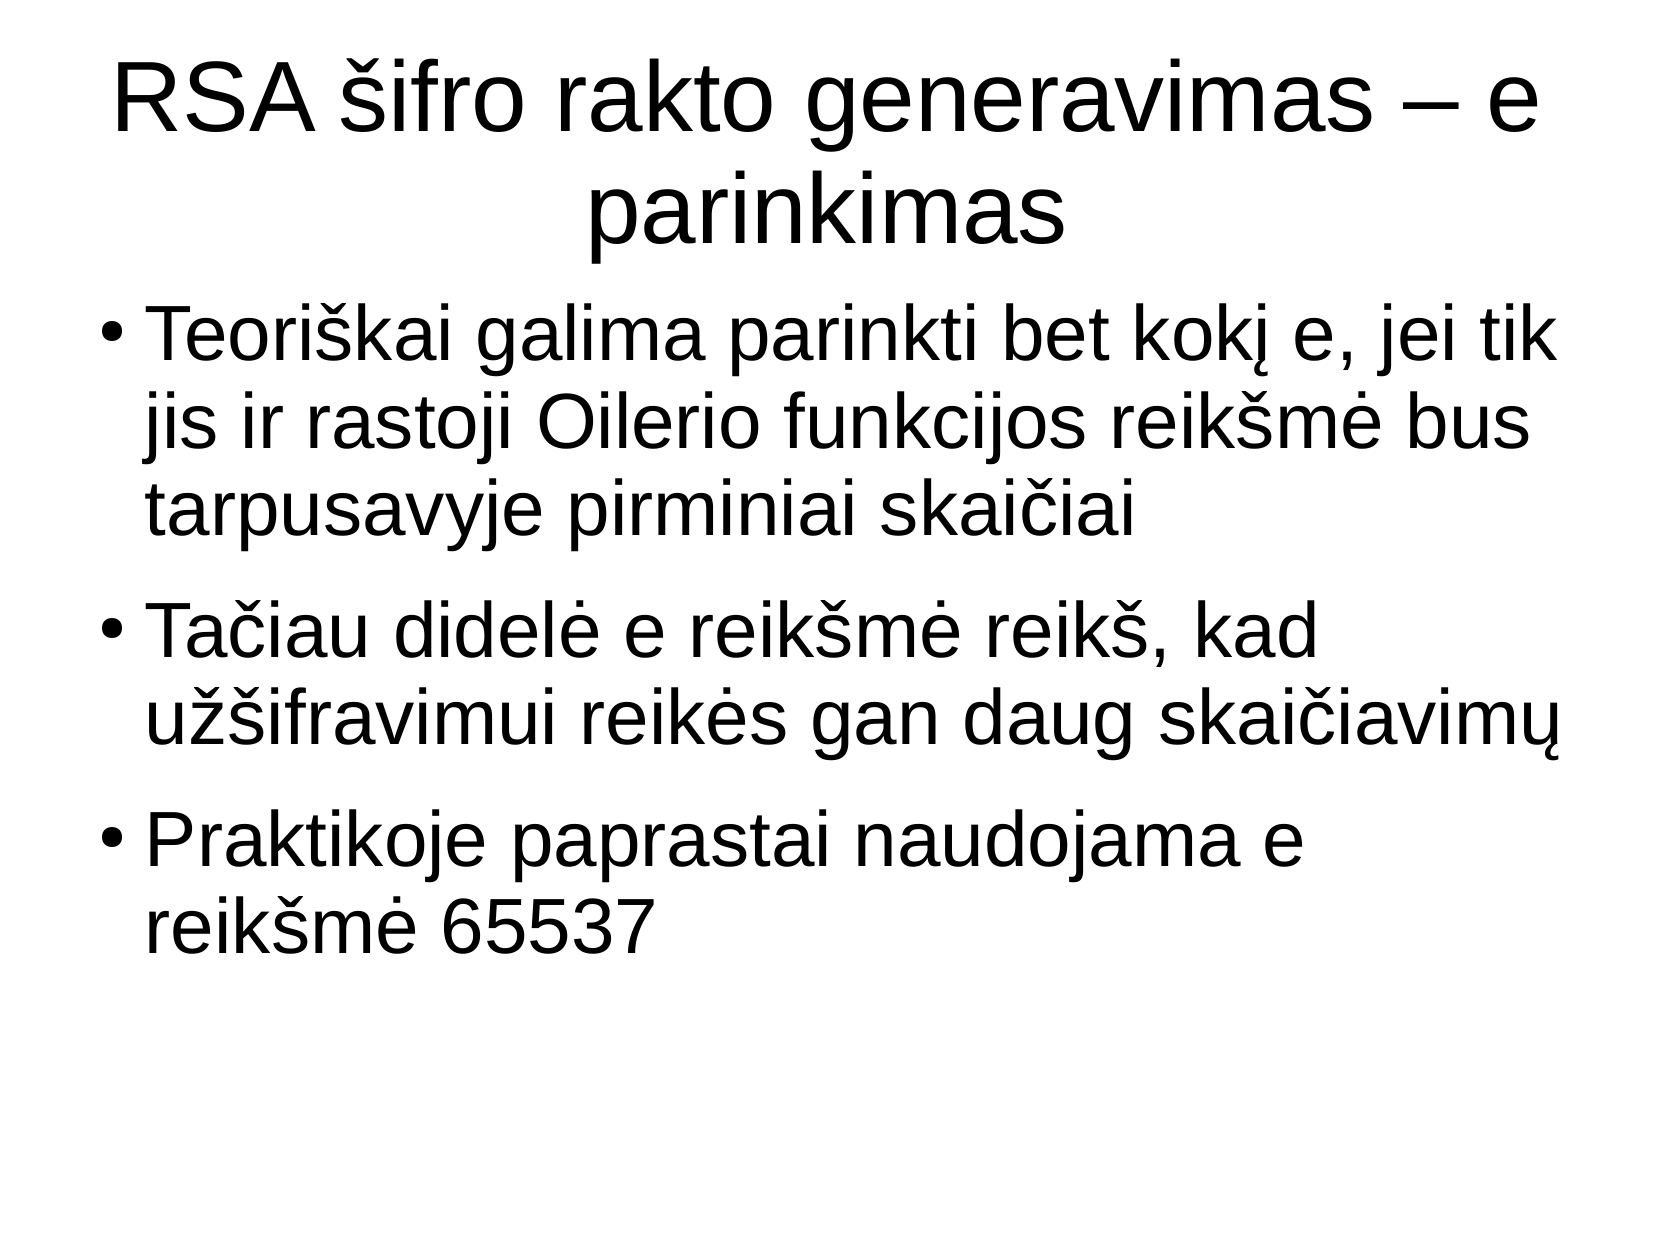

# RSA šifro rakto generavimas – e parinkimas
Teoriškai galima parinkti bet kokį e, jei tik jis ir rastoji Oilerio funkcijos reikšmė bus tarpusavyje pirminiai skaičiai
Tačiau didelė e reikšmė reikš, kad užšifravimui reikės gan daug skaičiavimų
Praktikoje paprastai naudojama e reikšmė 65537